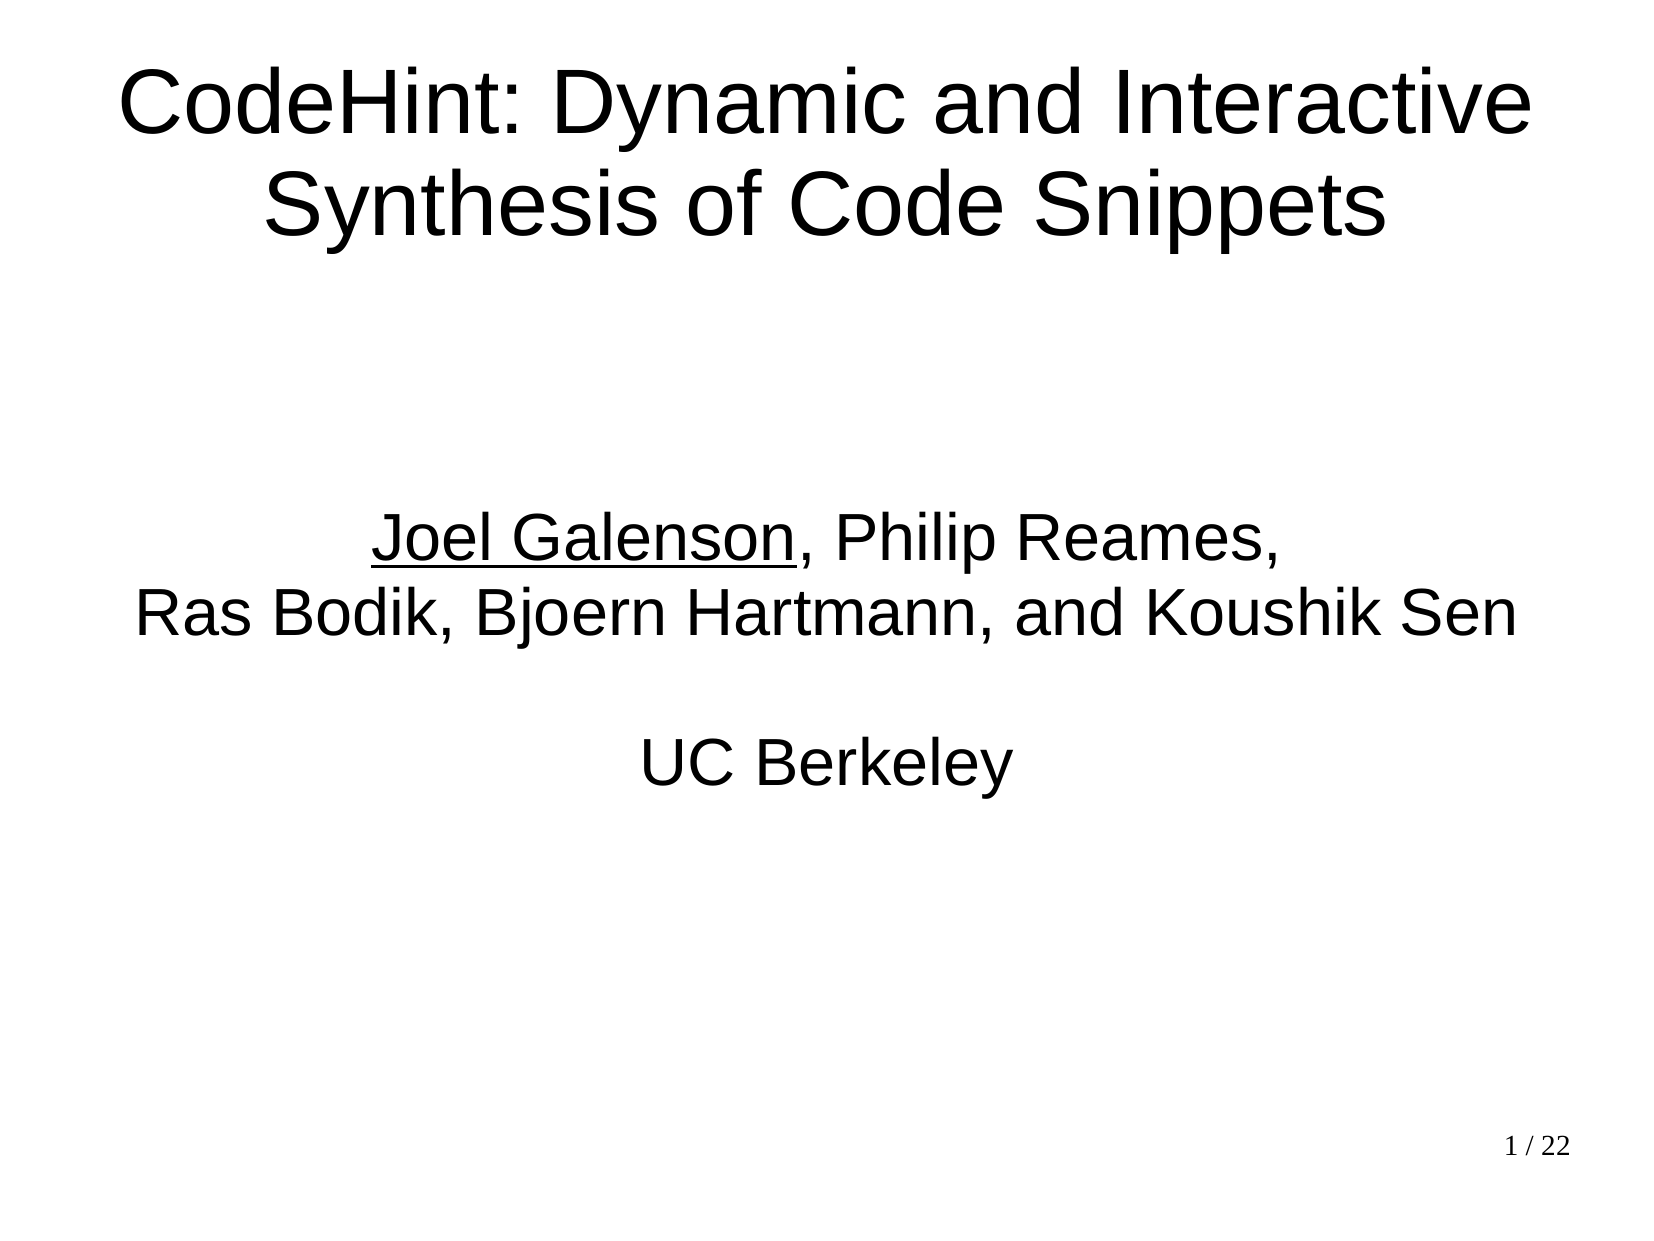

# CodeHint: Dynamic and Interactive Synthesis of Code Snippets
Joel Galenson, Philip Reames,
Ras Bodik, Bjoern Hartmann, and Koushik Sen
UC Berkeley
1